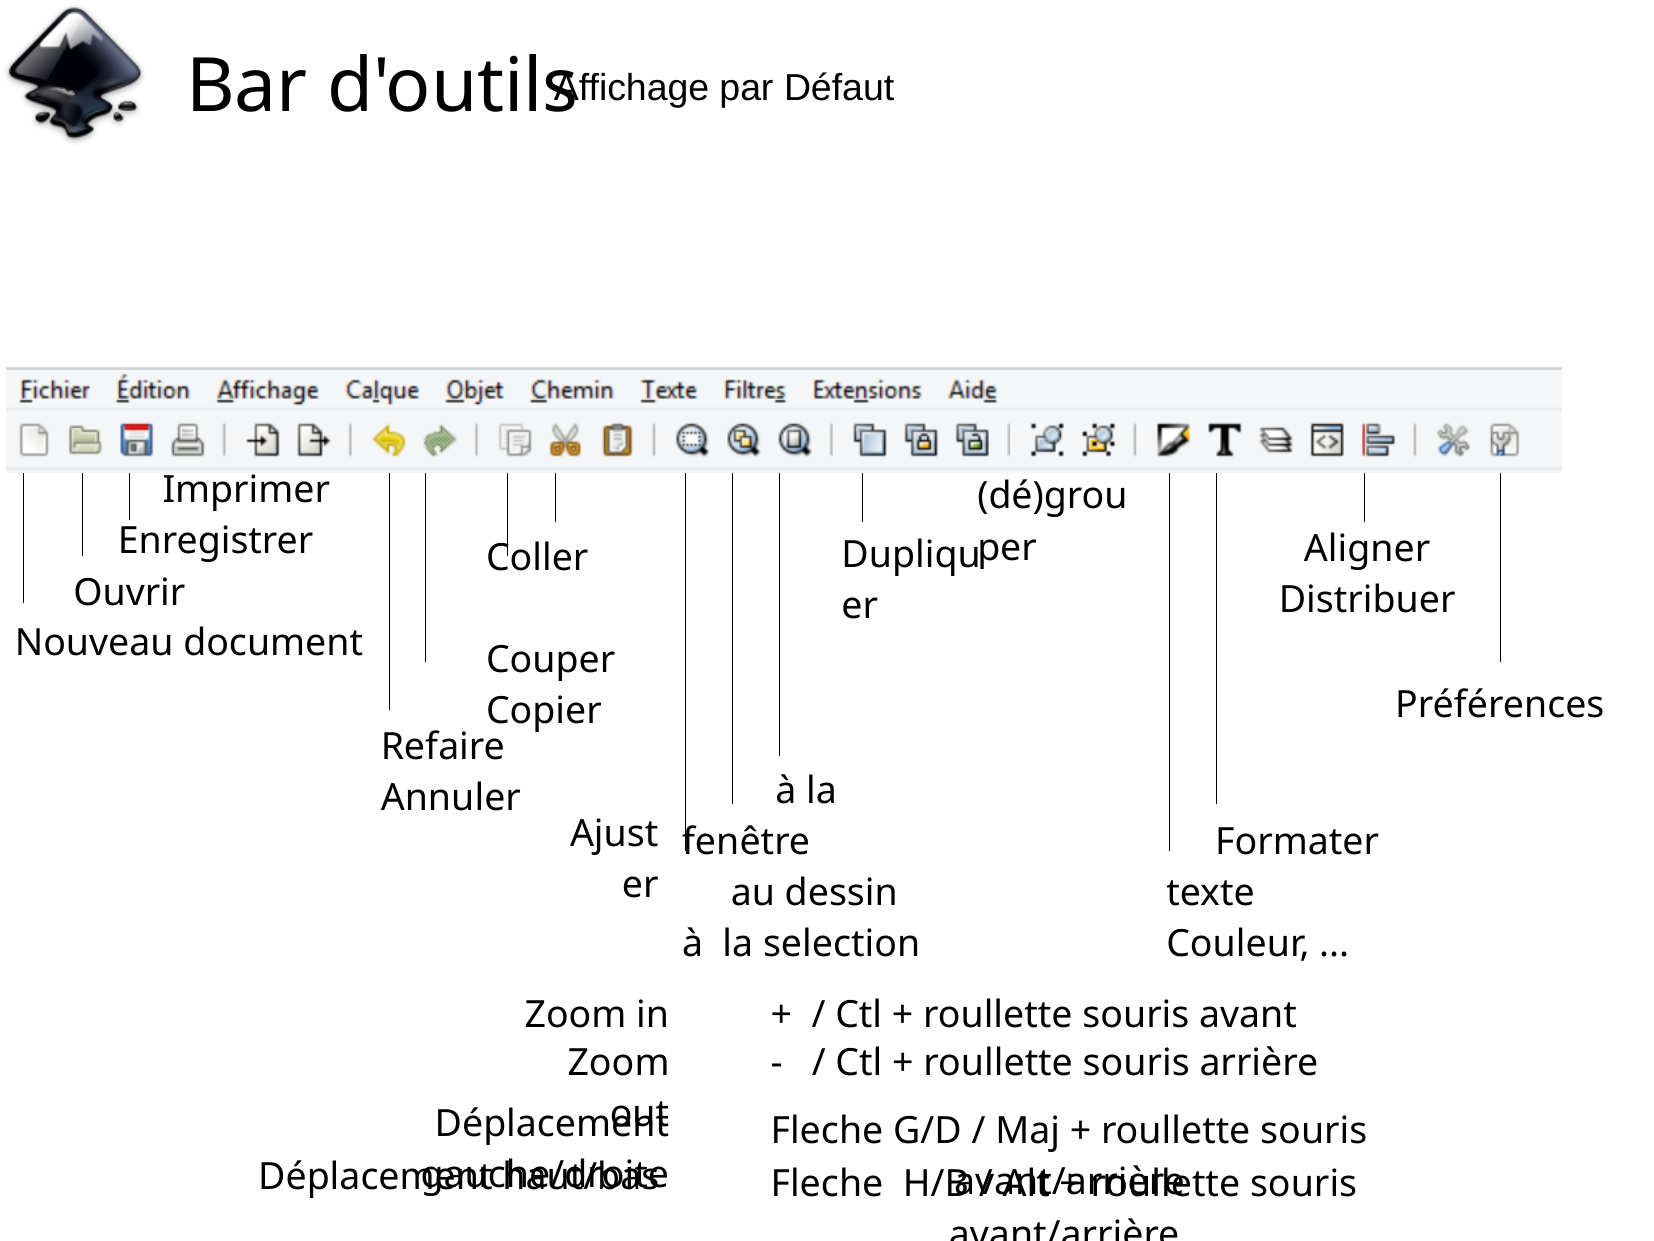

Bar d'outils
Affichage par Défaut
		Imprimer
	 Enregistrer
 Ouvrir
Nouveau document
(dé)grouper
 	 Coller
 Couper
Copier
Aligner Distribuer
Dupliquer
 Refaire
Annuler
Préférences
	 à la fenêtre
 au dessin
à la selection
 Formater texte
Couleur, ...
Ajuster
Zoom in
+ / Ctl + roullette souris avant
Zoom out
- / Ctl + roullette souris arrière
Déplacement gauche/droite
Fleche G/D / Maj + roullette souris avant/arrière
Déplacement haut/bas
Fleche H/B / Alt + roullette souris avant/arrière